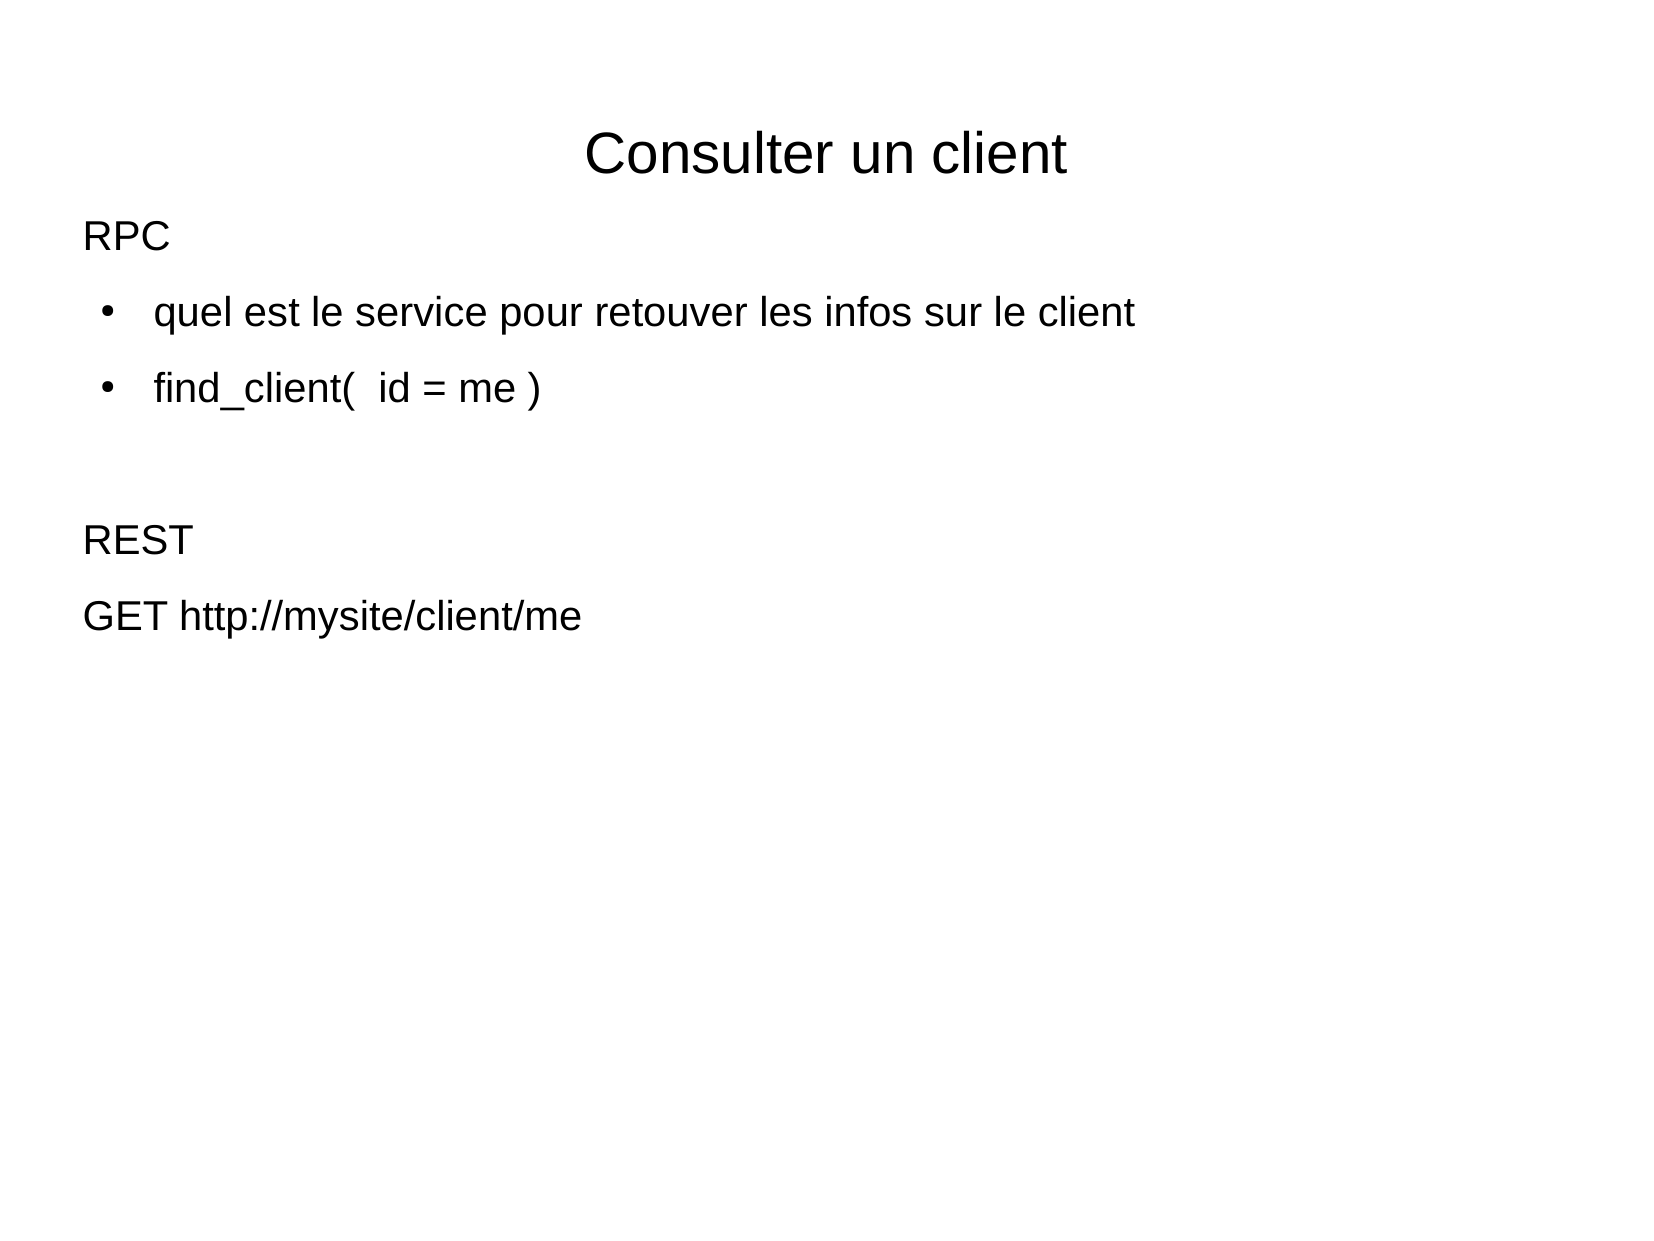

# Consulter un client
RPC
quel est le service pour retouver les infos sur le client
find_client( id = me )
REST
GET http://mysite/client/me